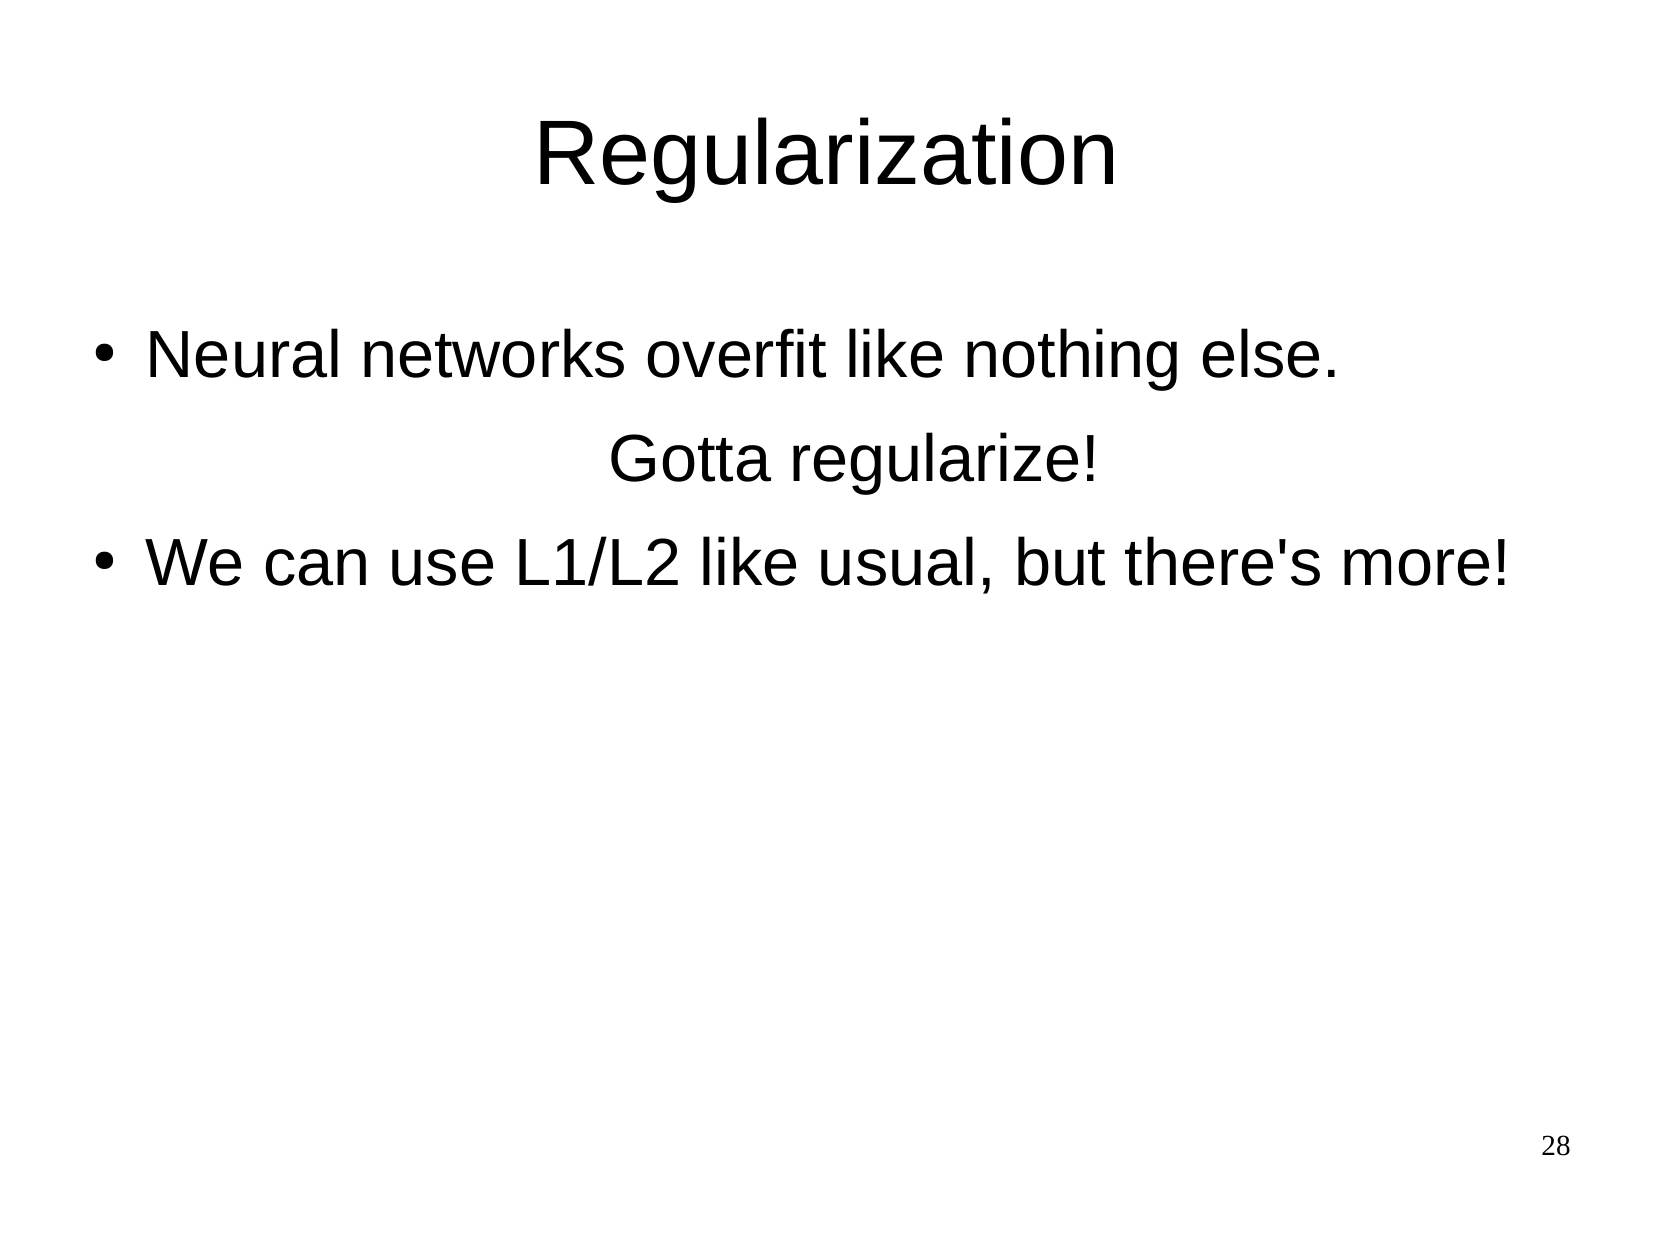

# Regularization
Neural networks overfit like nothing else.
Gotta regularize!
We can use L1/L2 like usual, but there's more!
28